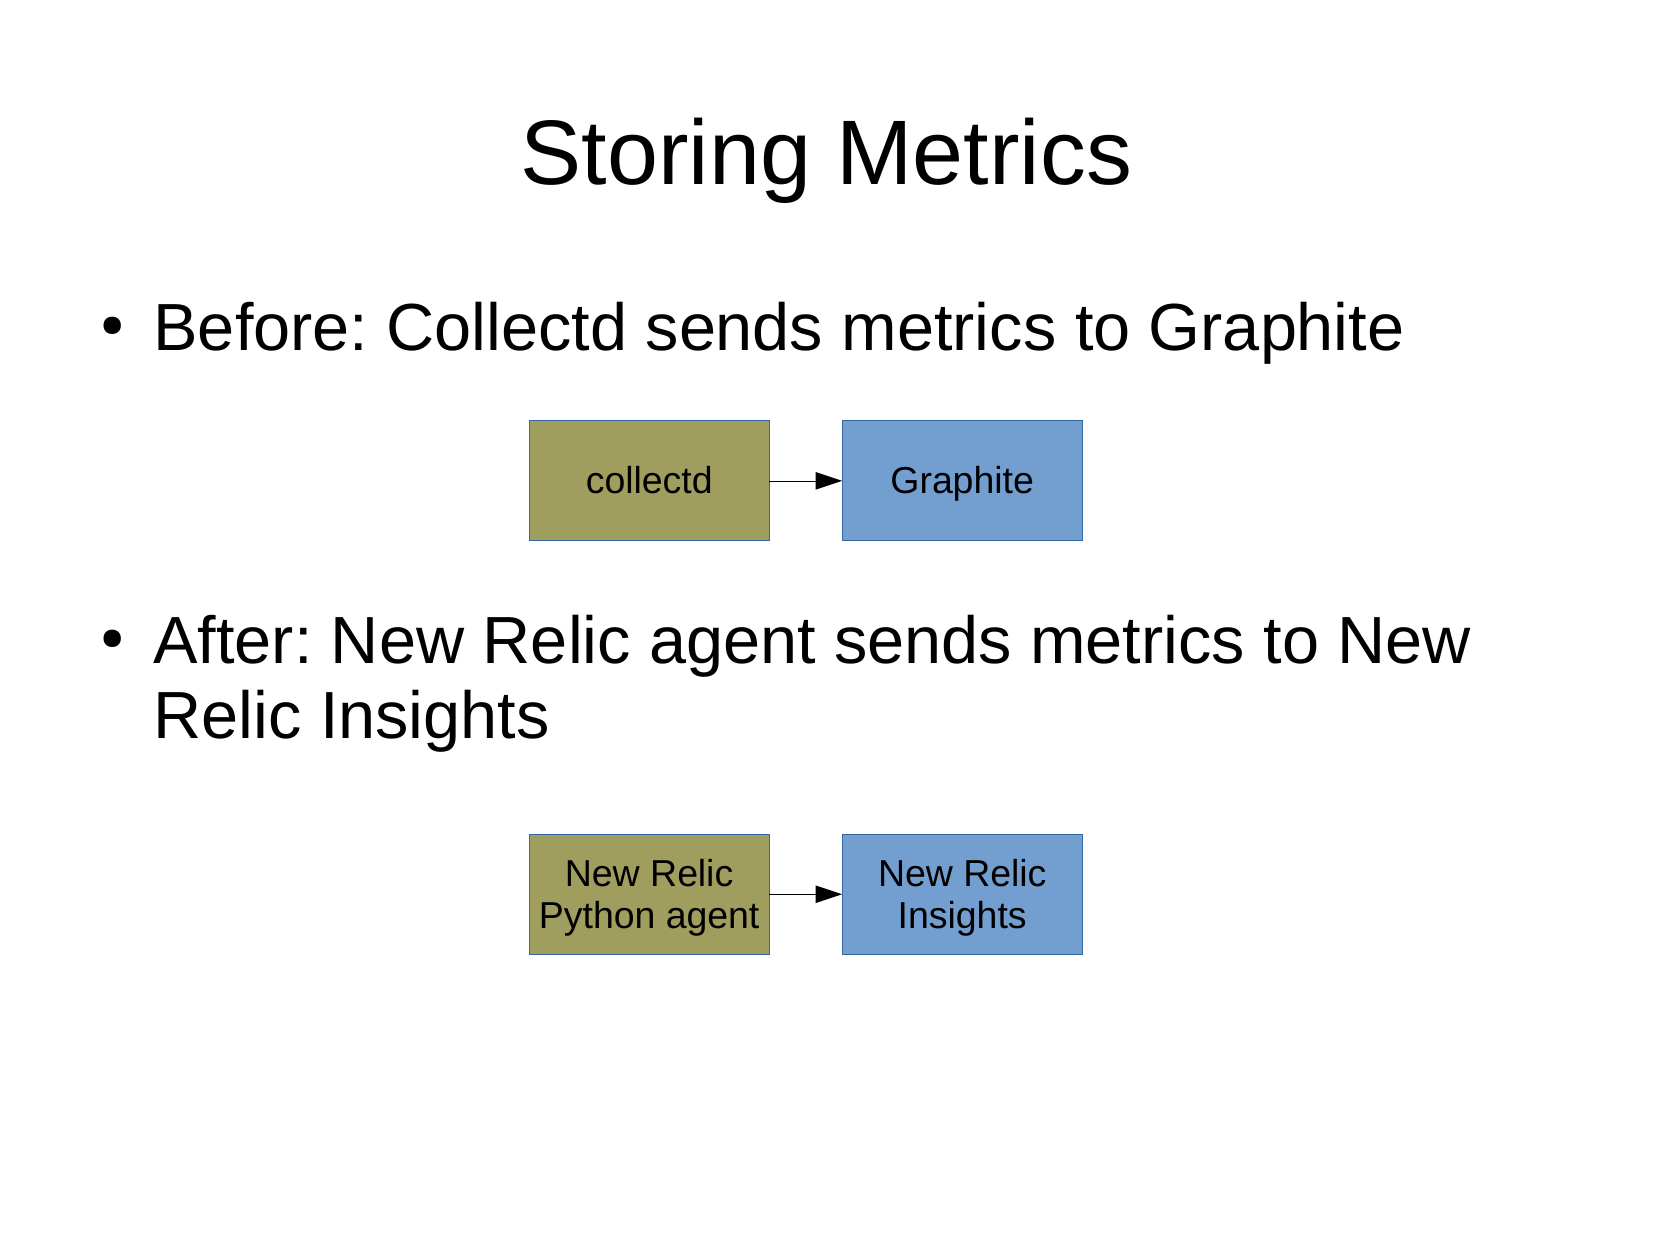

# Storing Metrics
Before: Collectd sends metrics to Graphite
After: New Relic agent sends metrics to New Relic Insights
collectd
Graphite
New Relic
Python agent
New Relic
Insights